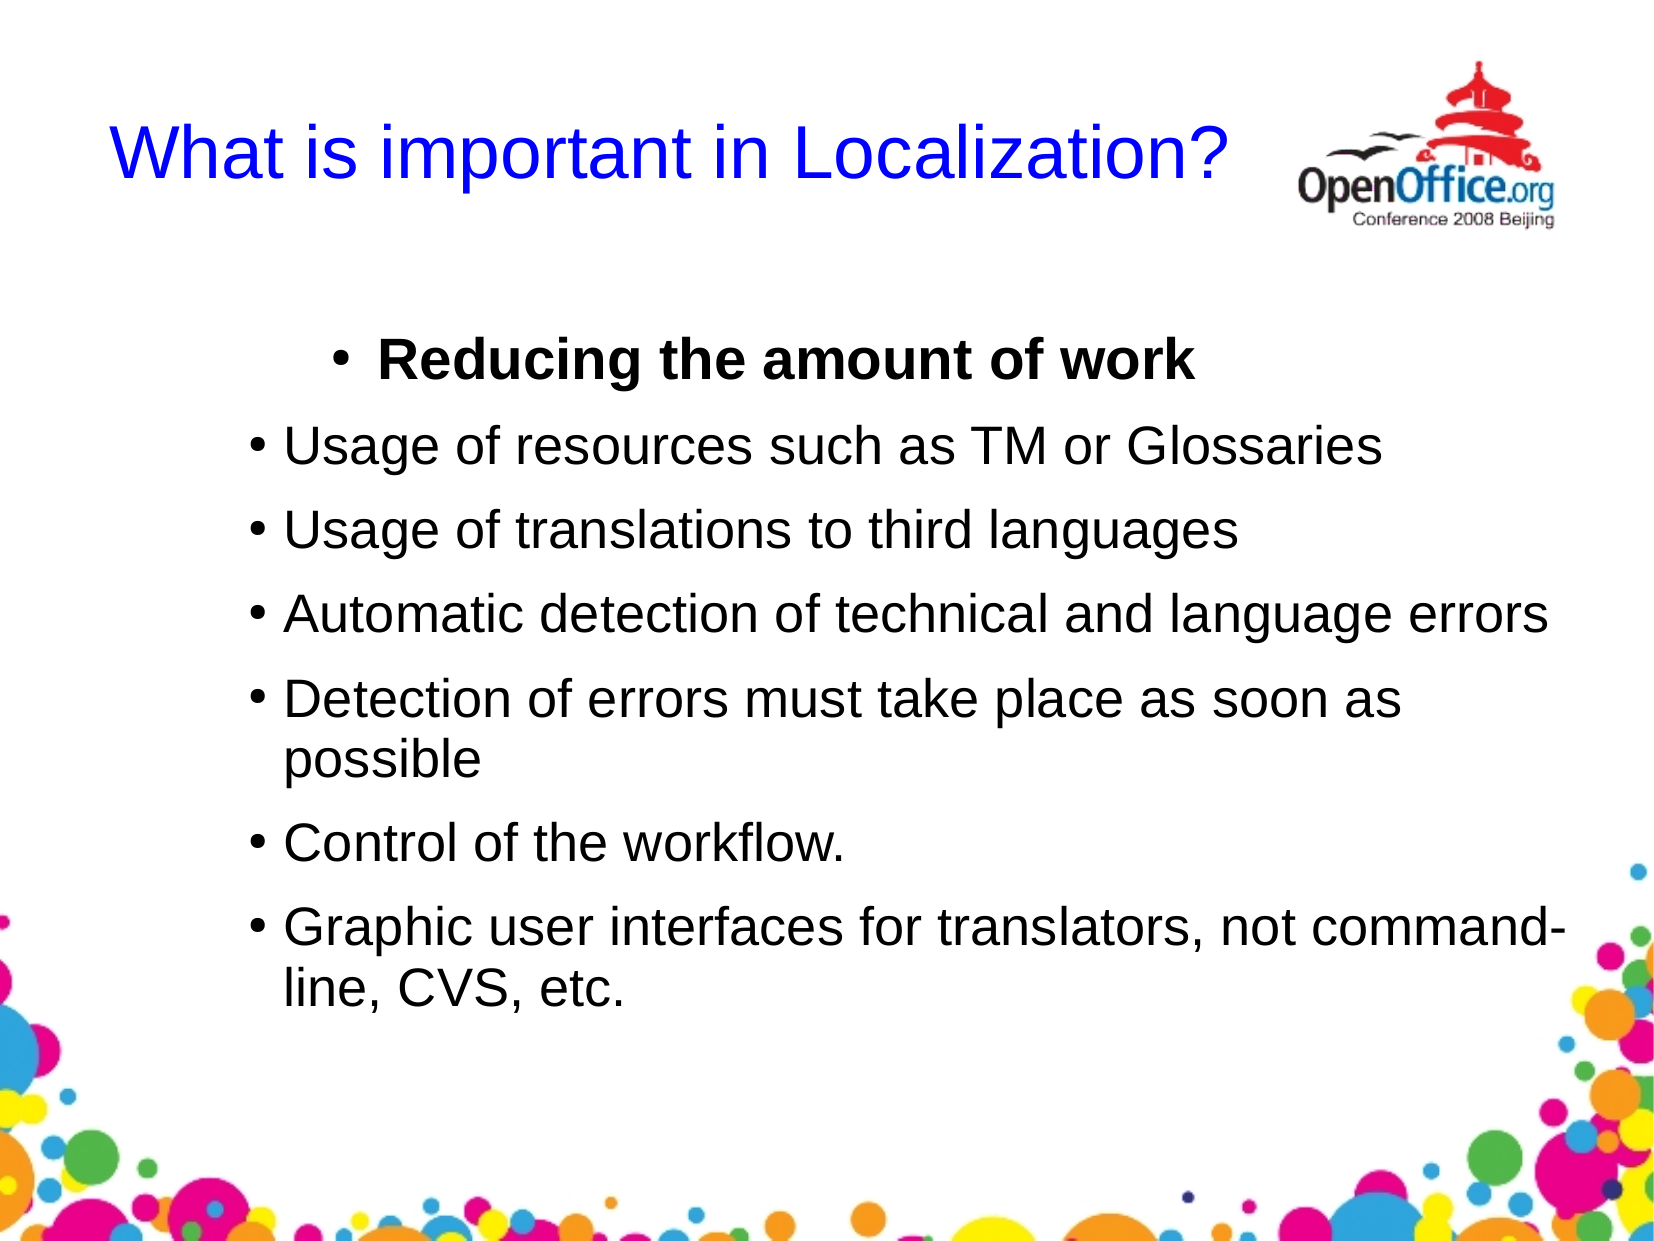

# What is important in Localization?
Reducing the amount of work
Usage of resources such as TM or Glossaries
Usage of translations to third languages
Automatic detection of technical and language errors
Detection of errors must take place as soon as possible
Control of the workflow.
Graphic user interfaces for translators, not command-line, CVS, etc.